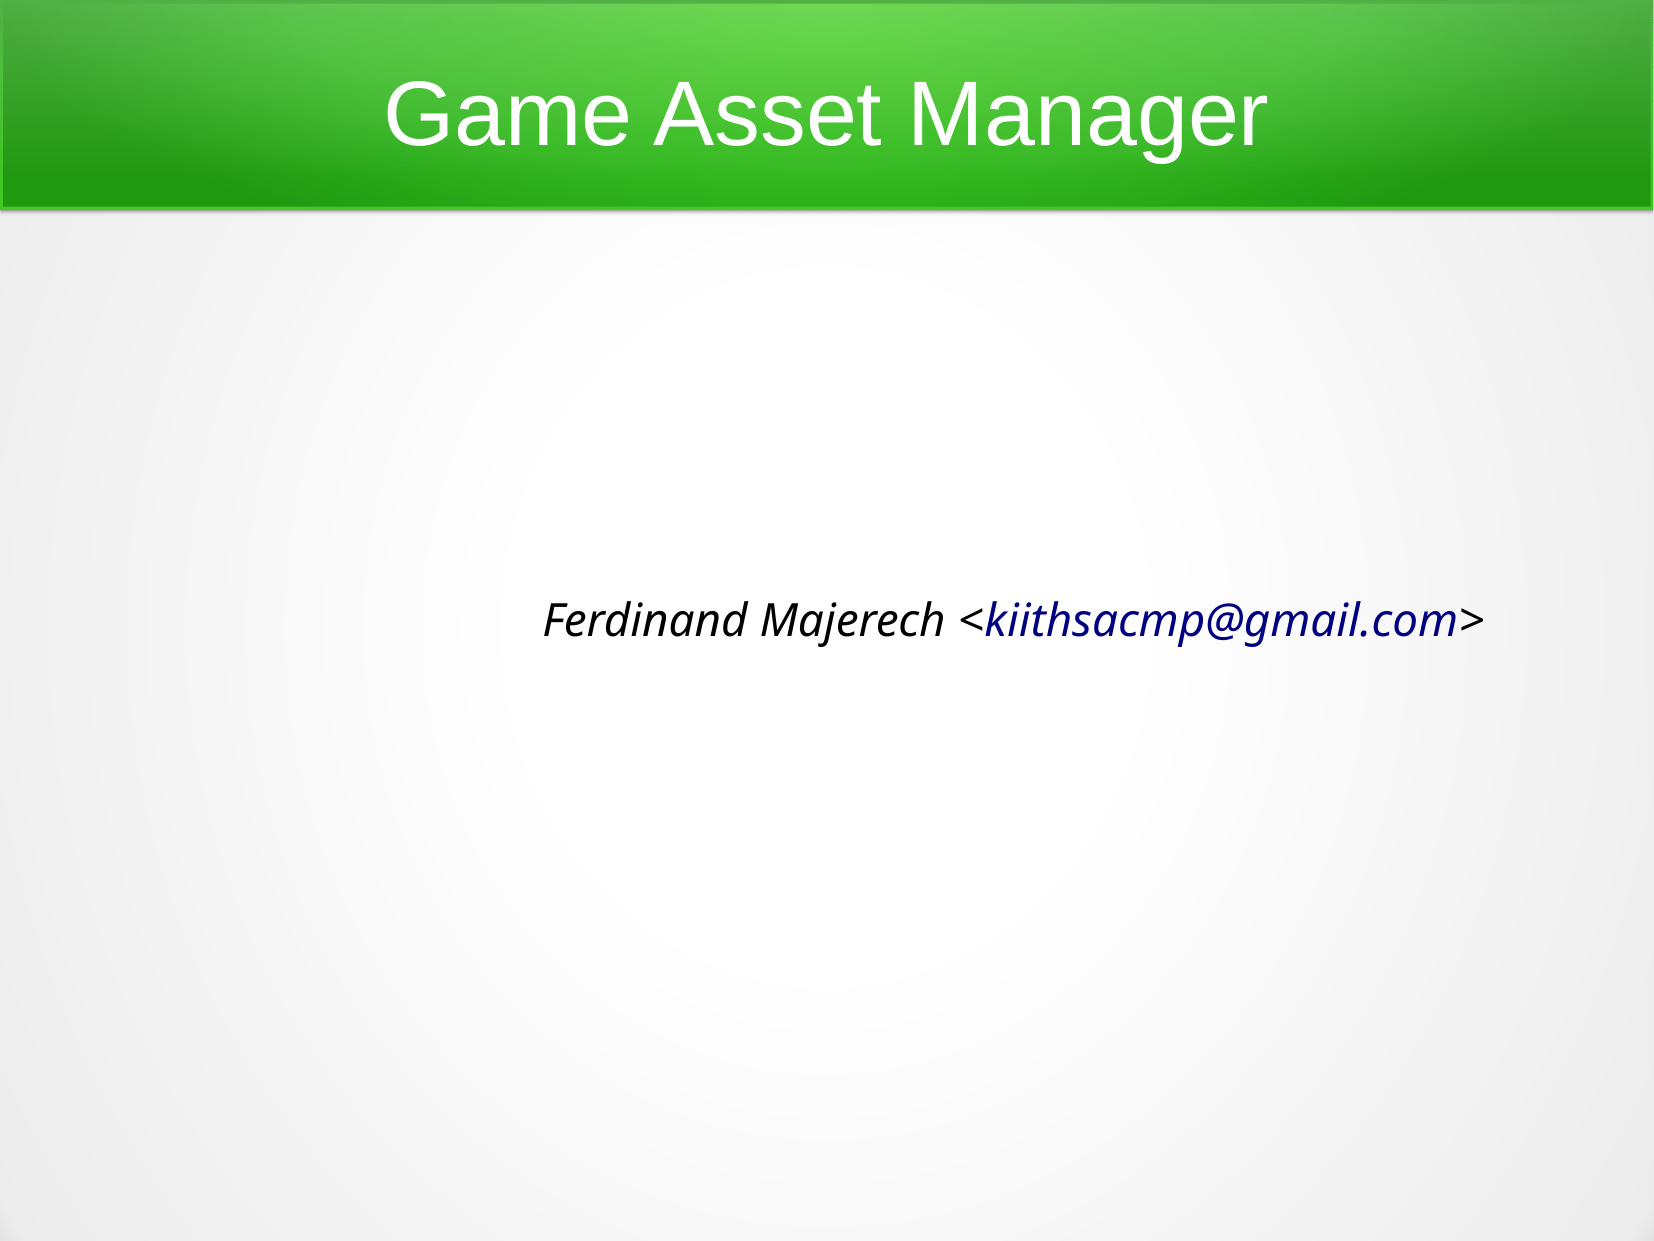

# Game Asset Manager
Ferdinand Majerech <kiithsacmp@gmail.com>